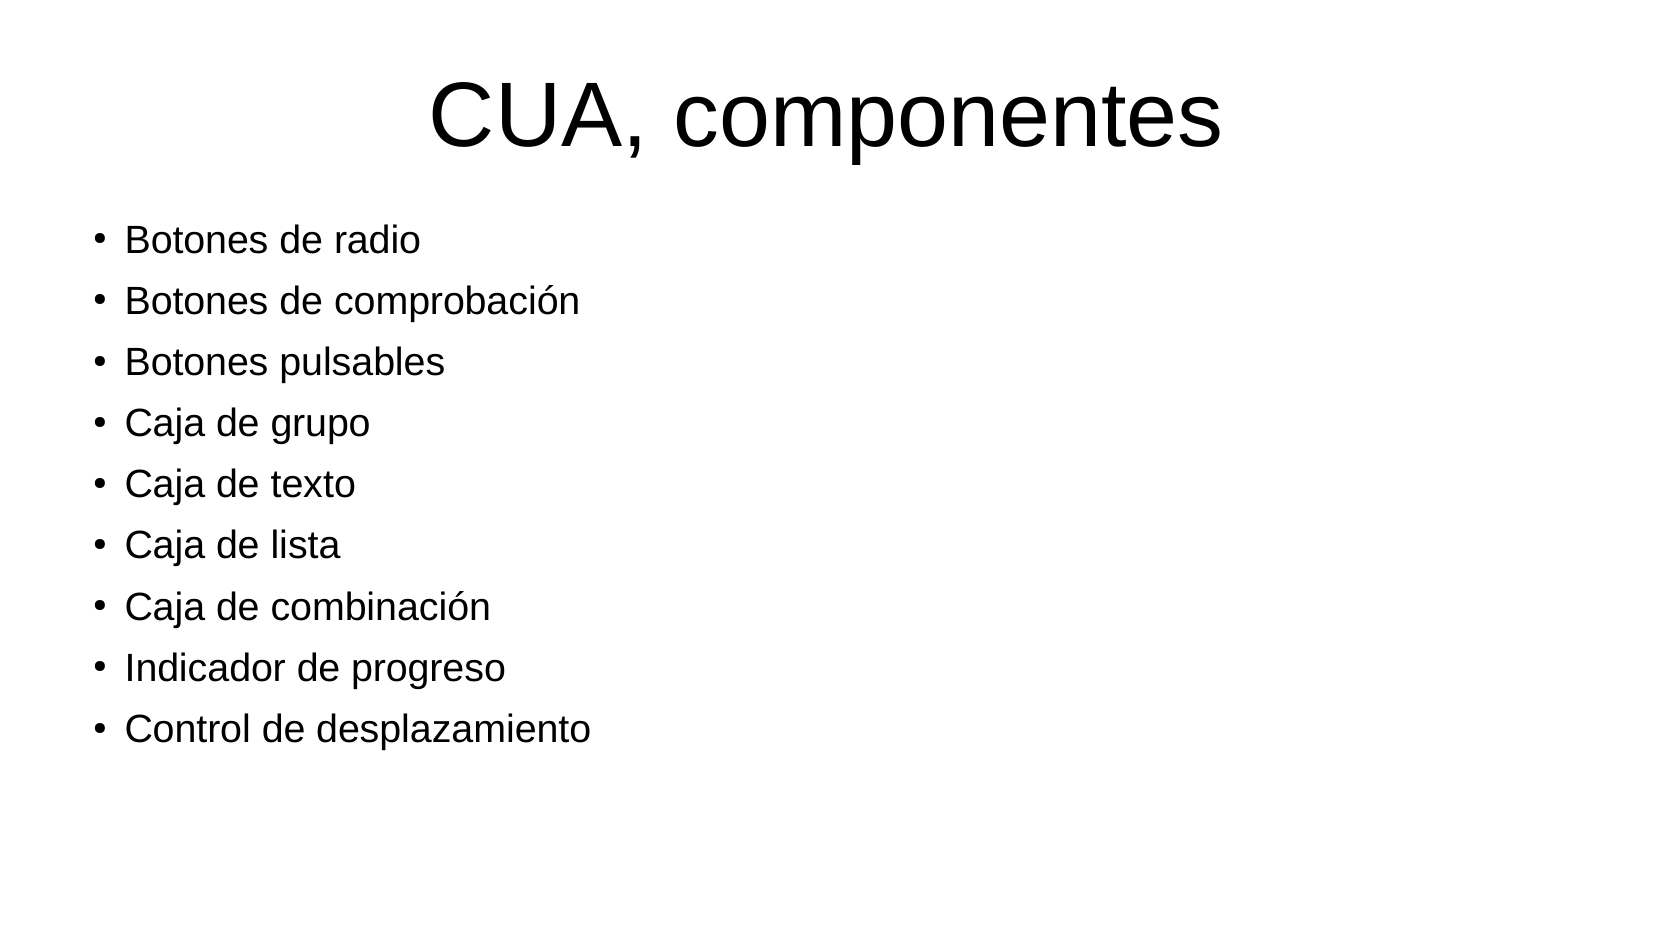

# CUA, componentes
Botones de radio
Botones de comprobación
Botones pulsables
Caja de grupo
Caja de texto
Caja de lista
Caja de combinación
Indicador de progreso
Control de desplazamiento